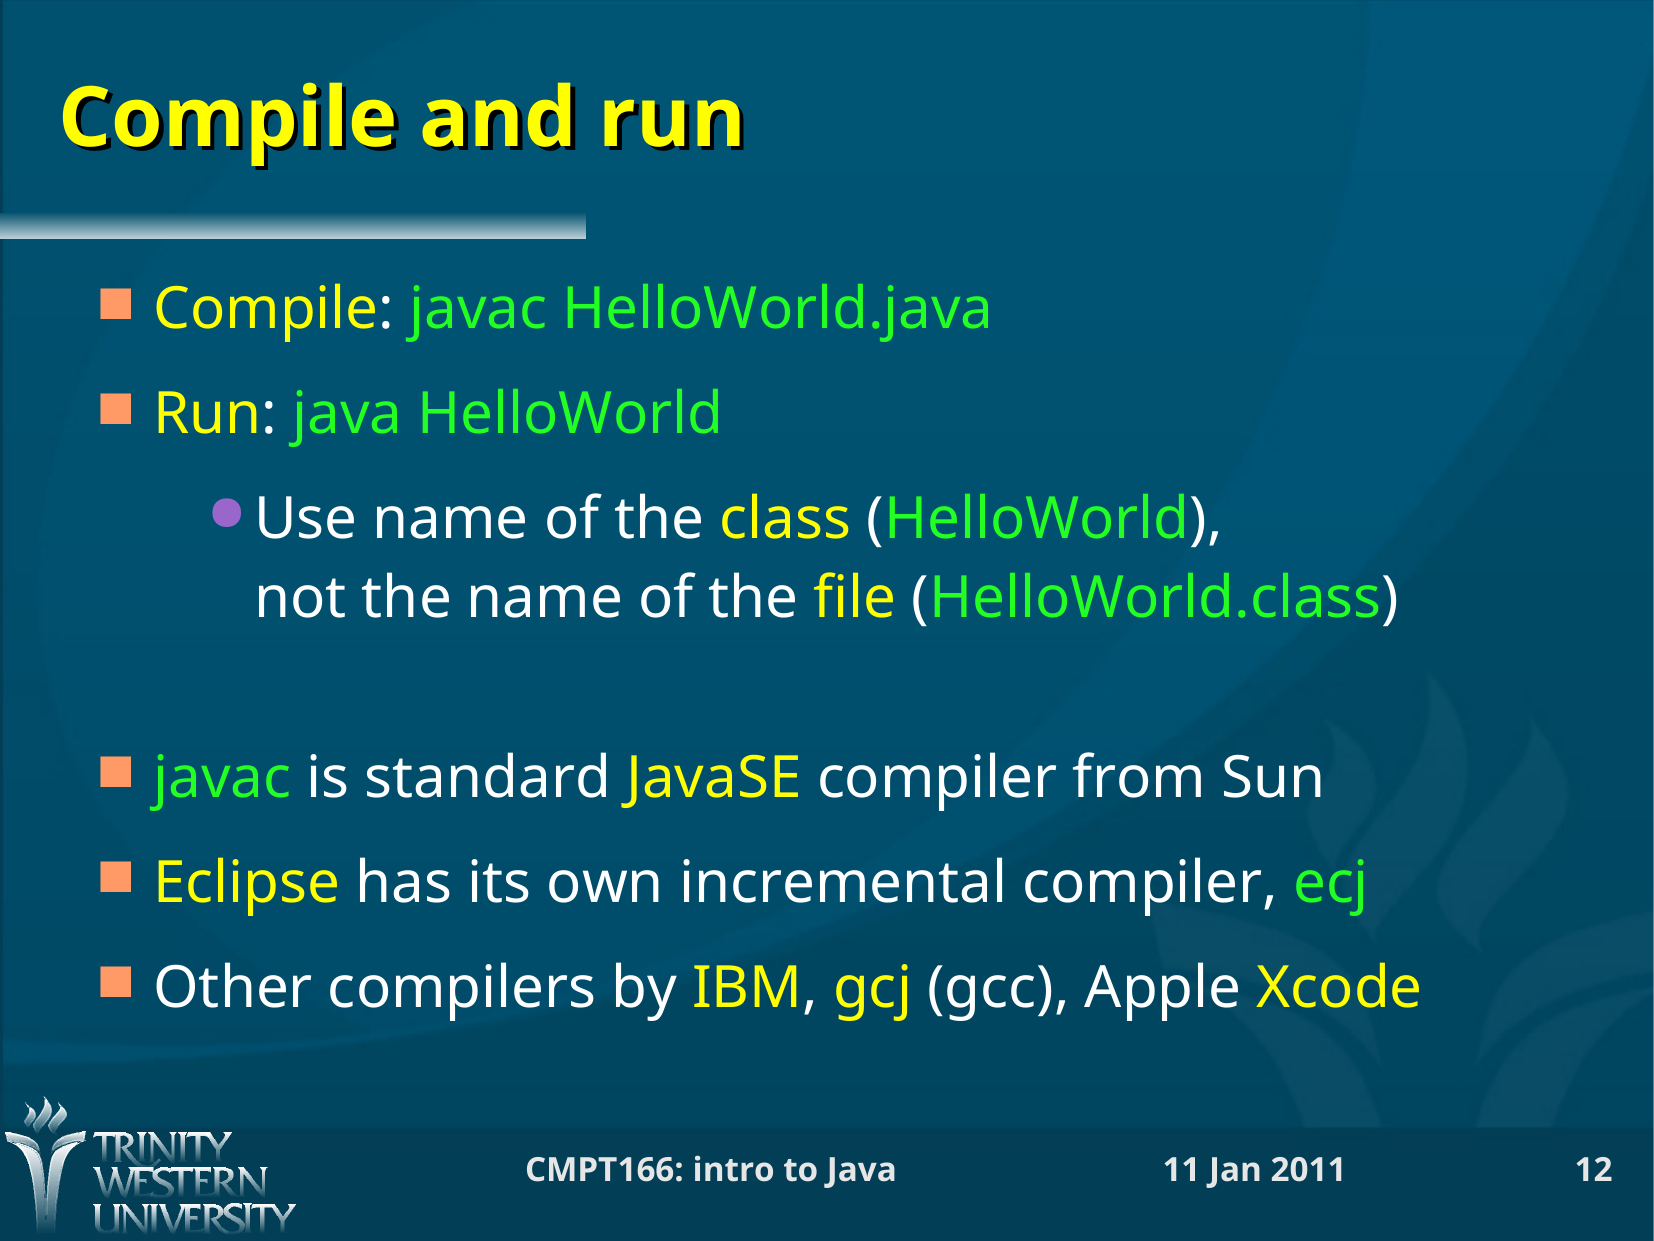

# Compile and run
Compile: javac HelloWorld.java
Run: java HelloWorld
Use name of the class (HelloWorld),
not the name of the file (HelloWorld.class)
javac is standard JavaSE compiler from Sun
Eclipse has its own incremental compiler, ecj
Other compilers by IBM, gcj (gcc), Apple Xcode
CMPT166: intro to Java
11 Jan 2011
12